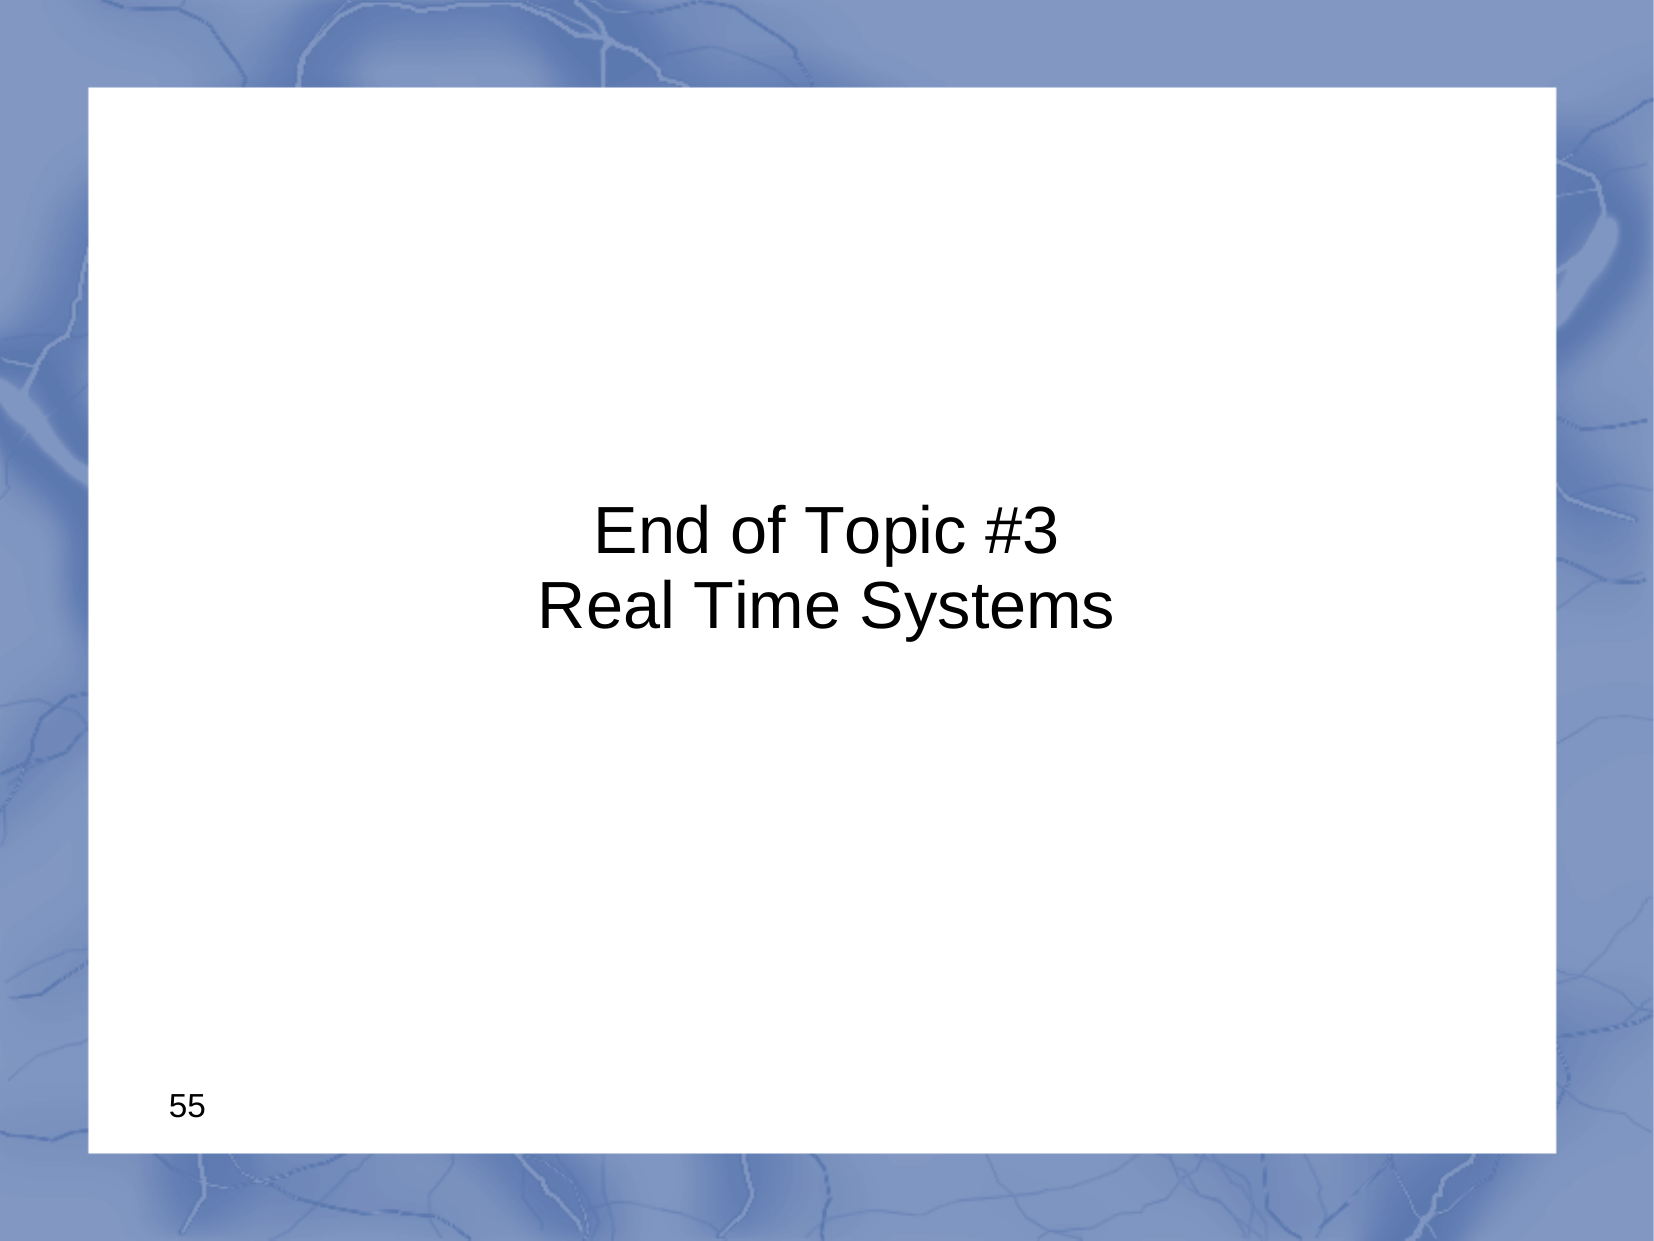

# End of Topic #3
Real Time Systems
55